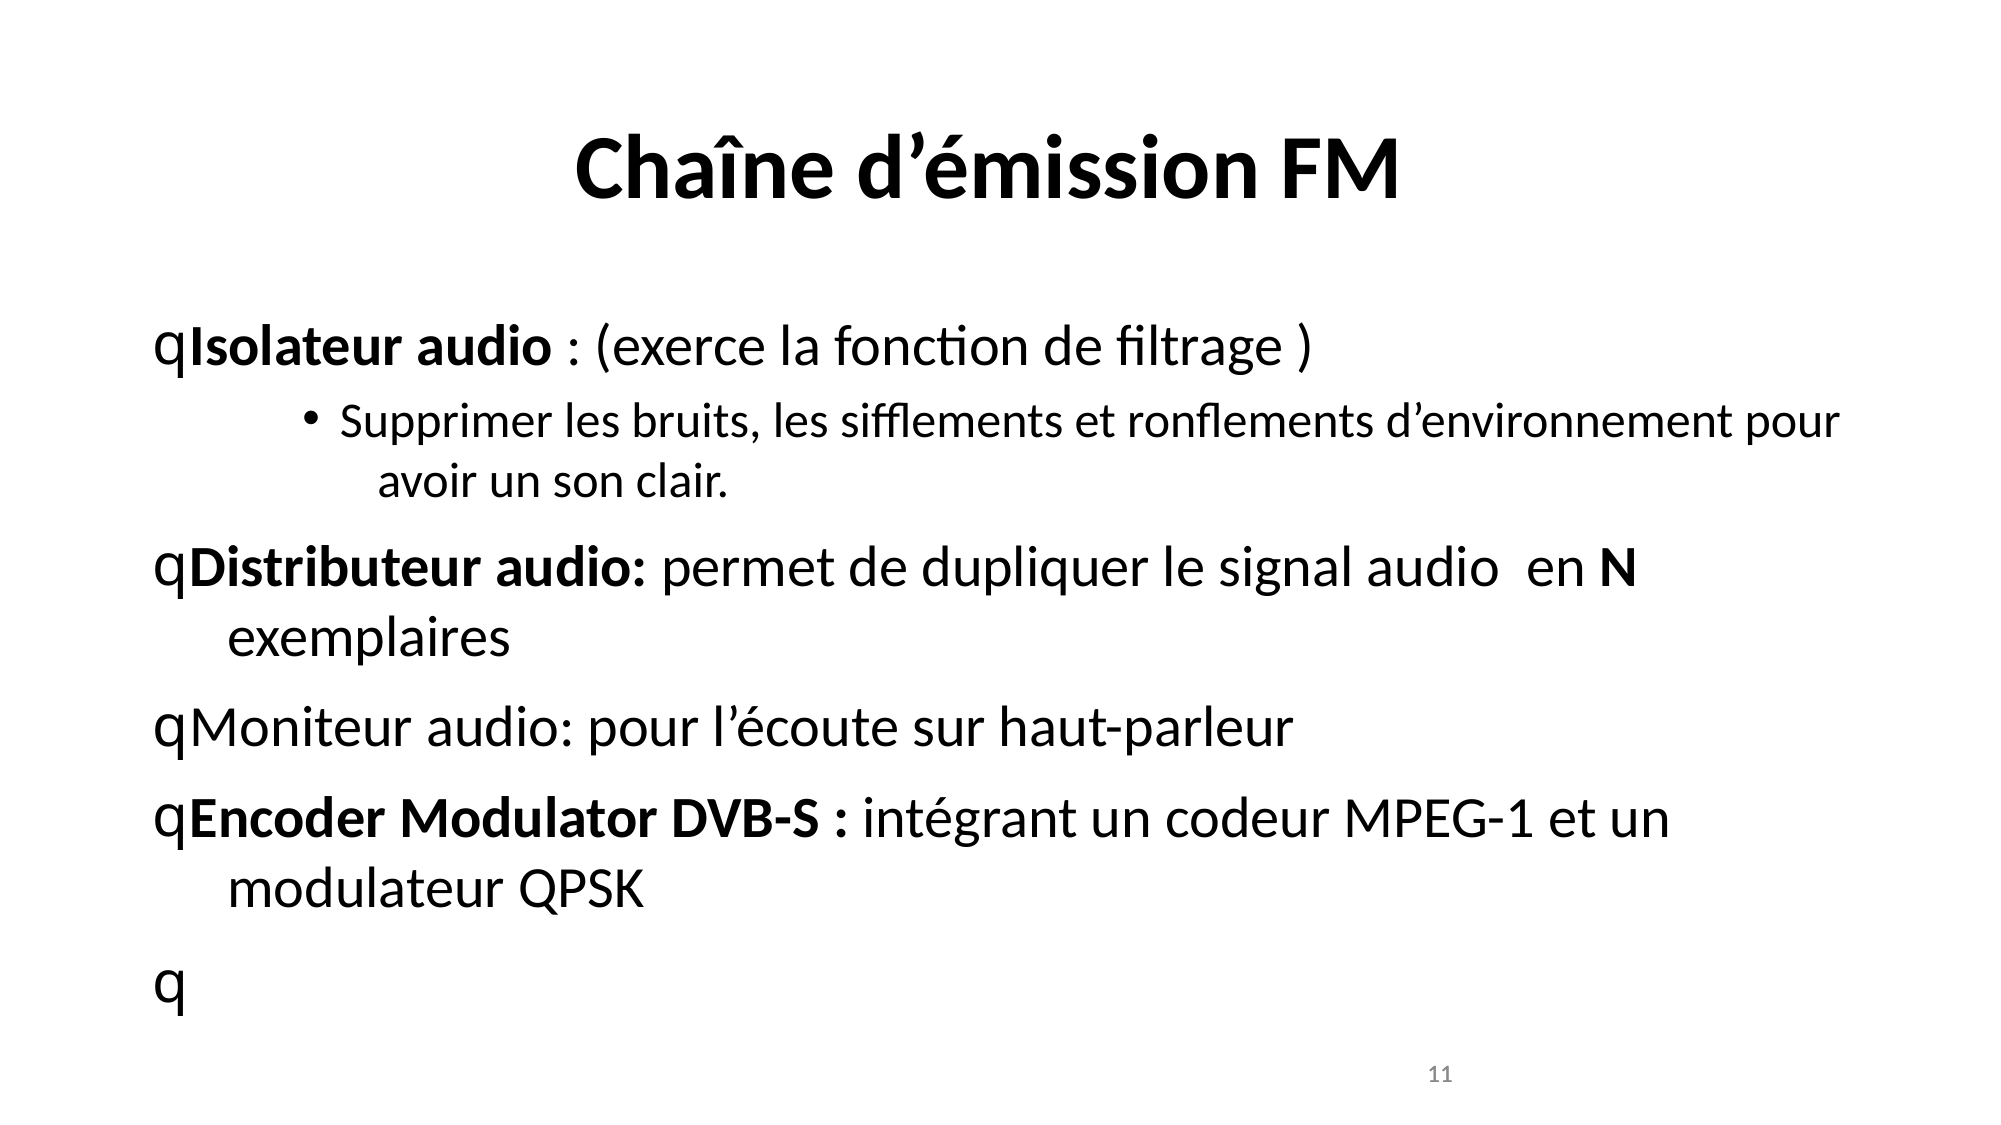

# Chaîne d’émission FM
Isolateur audio : (exerce la fonction de filtrage )
Supprimer les bruits, les sifflements et ronflements d’environnement pour avoir un son clair.
Distributeur audio: permet de dupliquer le signal audio en N exemplaires
Moniteur audio: pour l’écoute sur haut-parleur
Encoder Modulator DVB-S : intégrant un codeur MPEG-1 et un modulateur QPSK
11
11